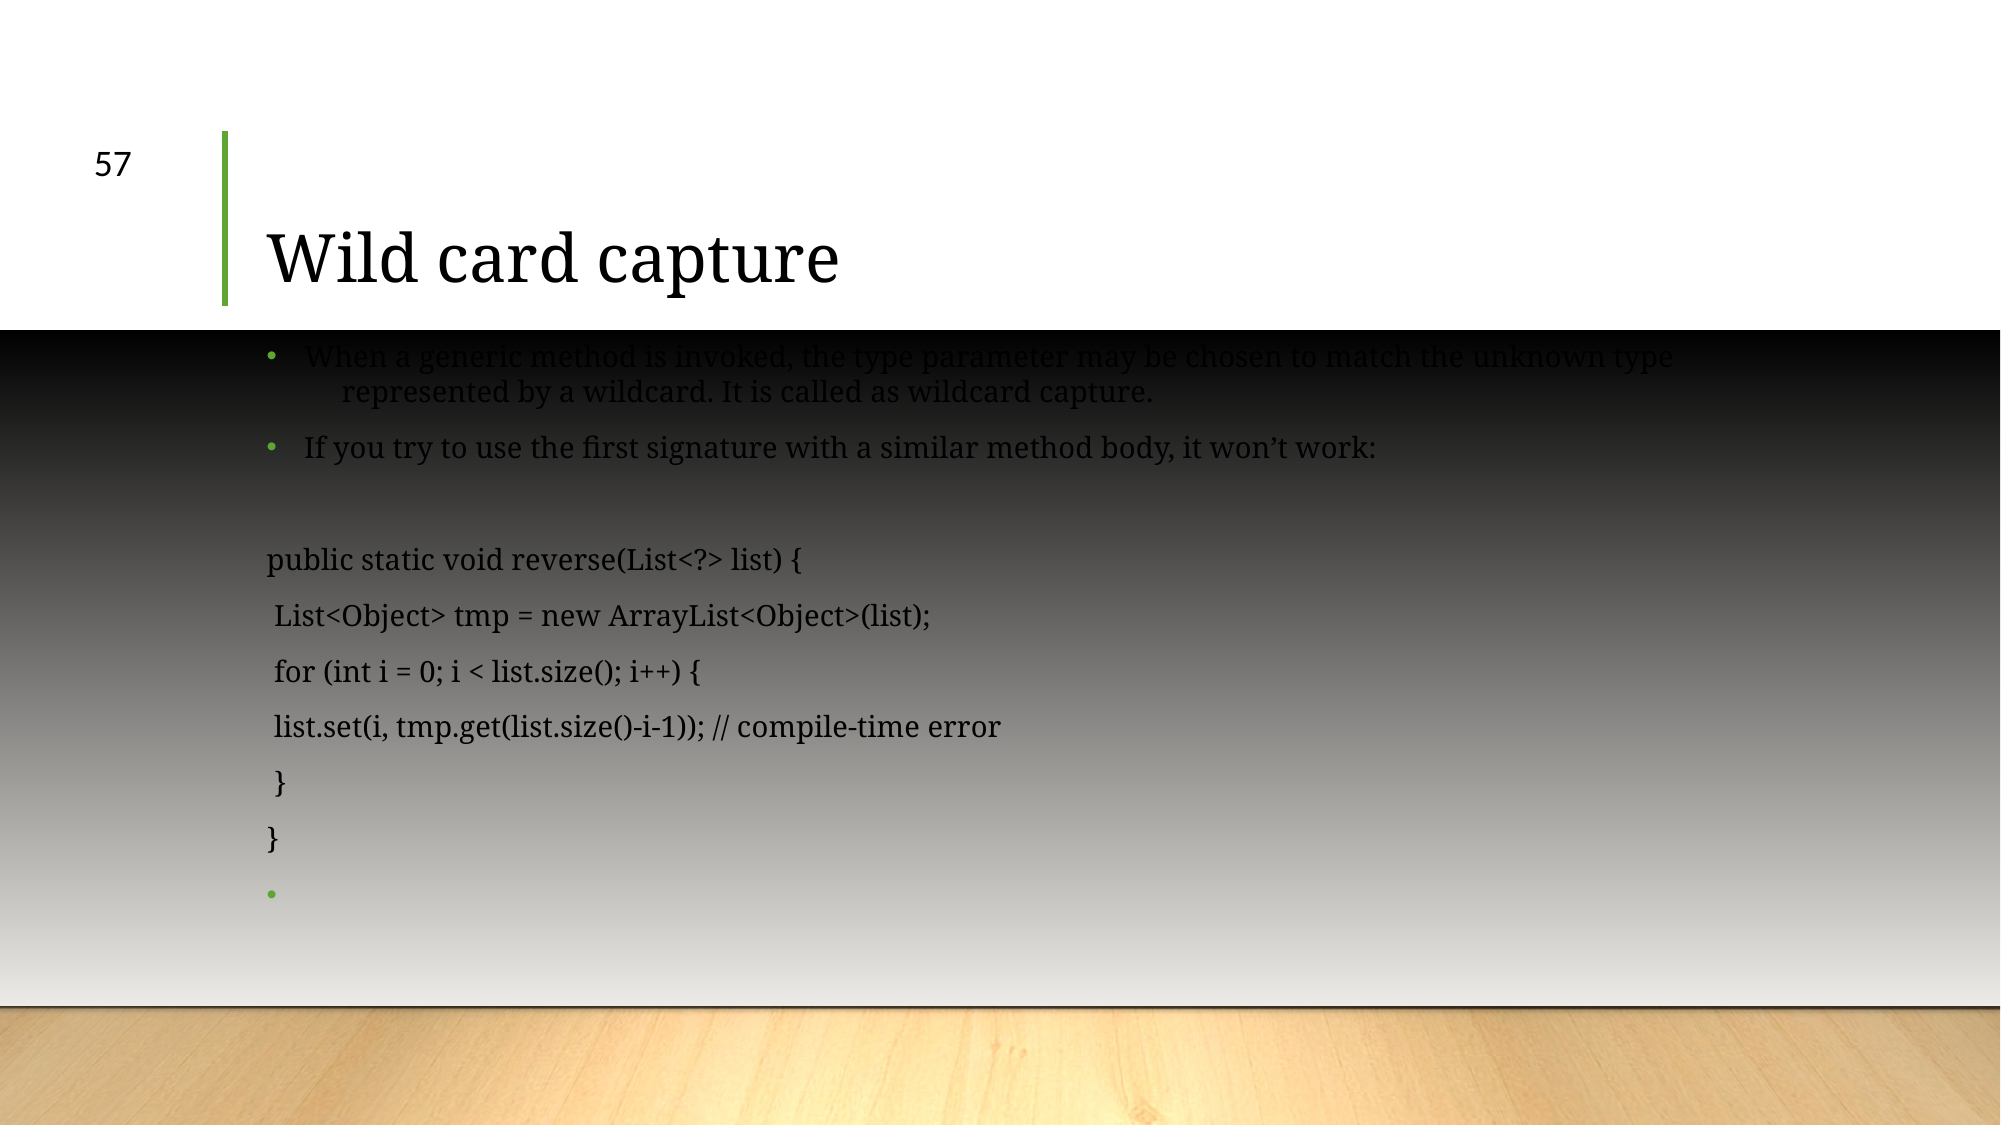

# Wild card capture
When a generic method is invoked, the type parameter may be chosen to match the unknown type represented by a wildcard. It is called as wildcard capture.
If you try to use the first signature with a similar method body, it won’t work:
public static void reverse(List<?> list) {
 List<Object> tmp = new ArrayList<Object>(list);
 for (int i = 0; i < list.size(); i++) {
 list.set(i, tmp.get(list.size()-i-1)); // compile-time error
 }
}